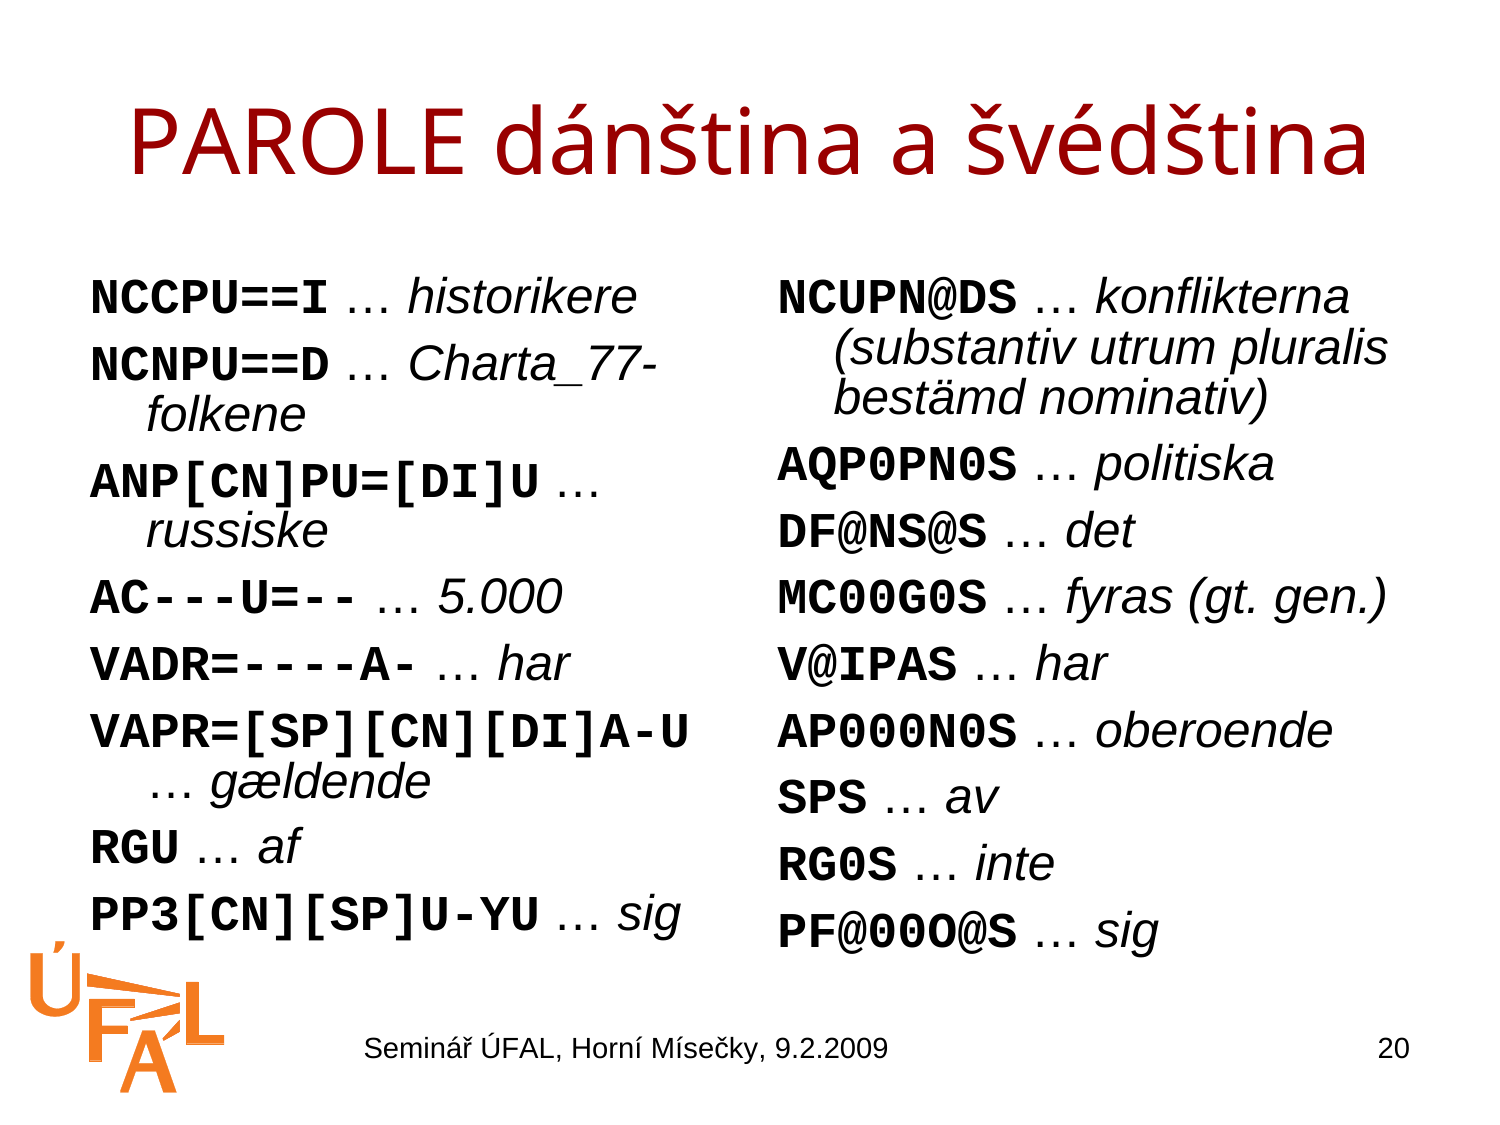

# PAROLE dánština a švédština
NCCPU==I … historikere
NCNPU==D … Charta_77-folkene
ANP[CN]PU=[DI]U … russiske
AC---U=-- … 5.000
VADR=----A- … har
VAPR=[SP][CN][DI]A-U … gældende
RGU … af
PP3[CN][SP]U-YU … sig
NCUPN@DS … konflikterna (substantiv utrum pluralis bestämd nominativ)
AQP0PN0S … politiska
DF@NS@S … det
MC00G0S … fyras (gt. gen.)
V@IPAS … har
AP000N0S … oberoende
SPS … av
RG0S … inte
PF@00O@S … sig
Seminář ÚFAL, Horní Mísečky, 9.2.2009
20